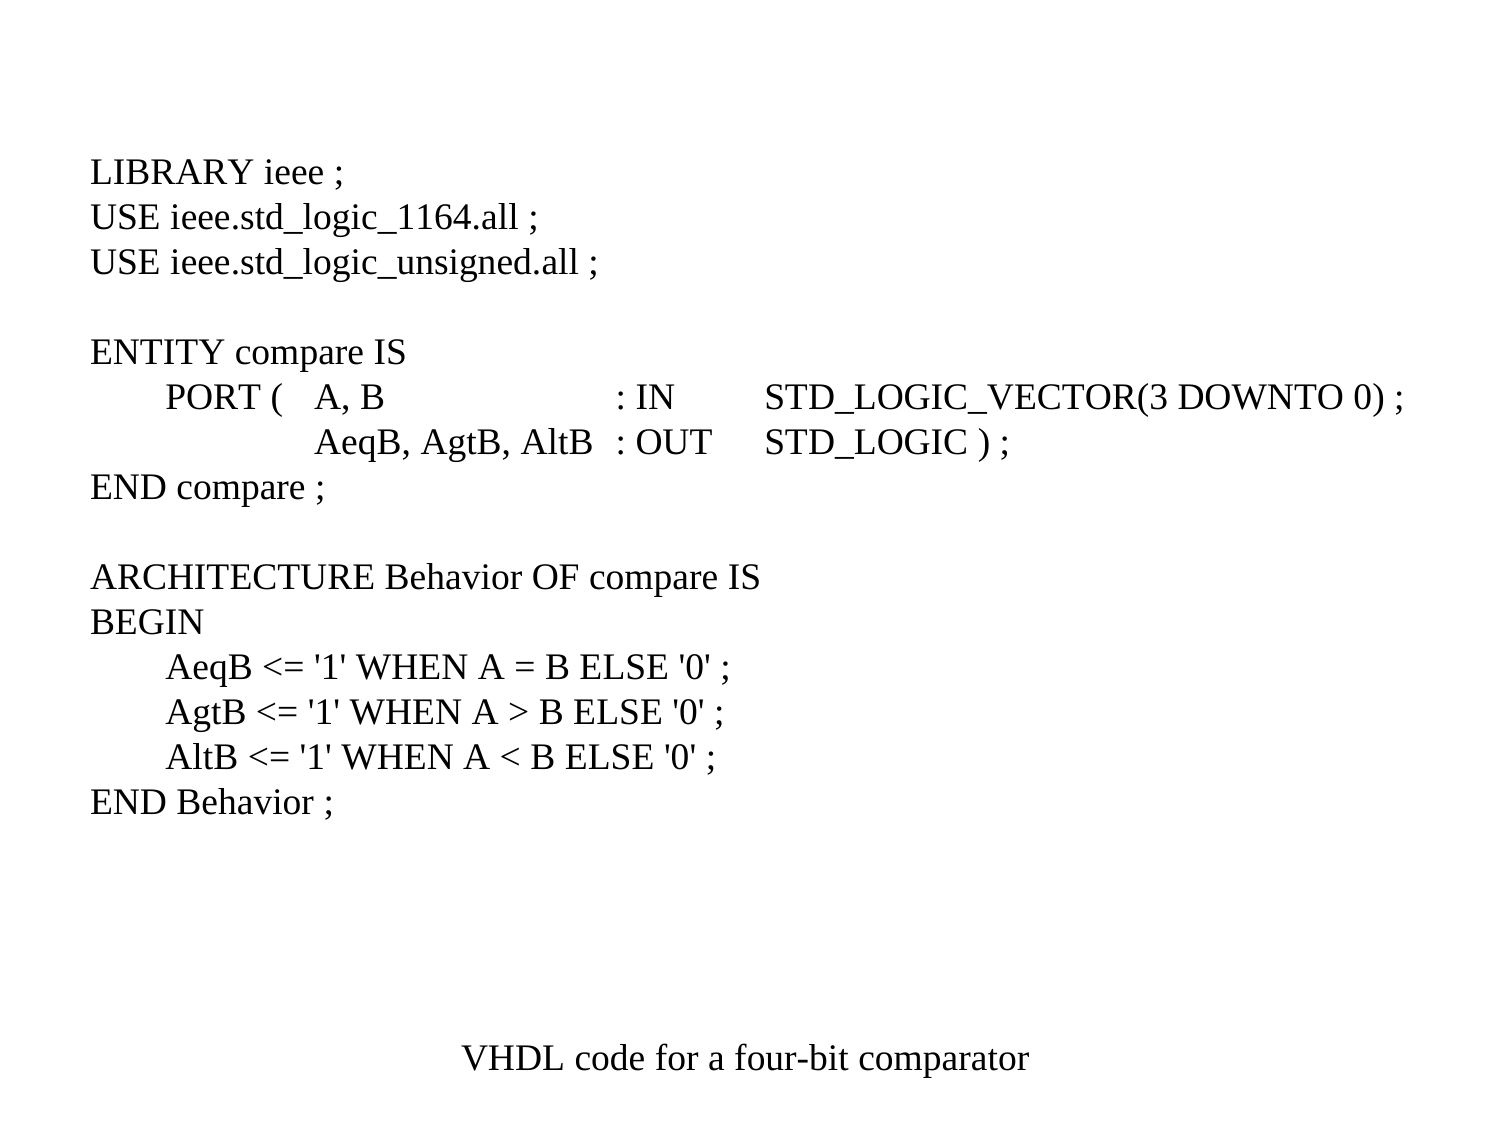

LIBRARY ieee ;
USE ieee.std_logic_1164.all ;
USE ieee.std_logic_unsigned.all ;
ENTITY compare IS
	PORT (	A, B	: IN 	STD_LOGIC_VECTOR(3 DOWNTO 0) ;
		AeqB, AgtB, AltB	: OUT 	STD_LOGIC ) ;
END compare ;
ARCHITECTURE Behavior OF compare IS
BEGIN
	AeqB <=	'1' WHEN A = B ELSE '0' ;
	AgtB <= '1' WHEN A > B ELSE '0' ;
	AltB <= '1' WHEN A < B ELSE '0' ;
END Behavior ;
VHDL code for a four-bit comparator